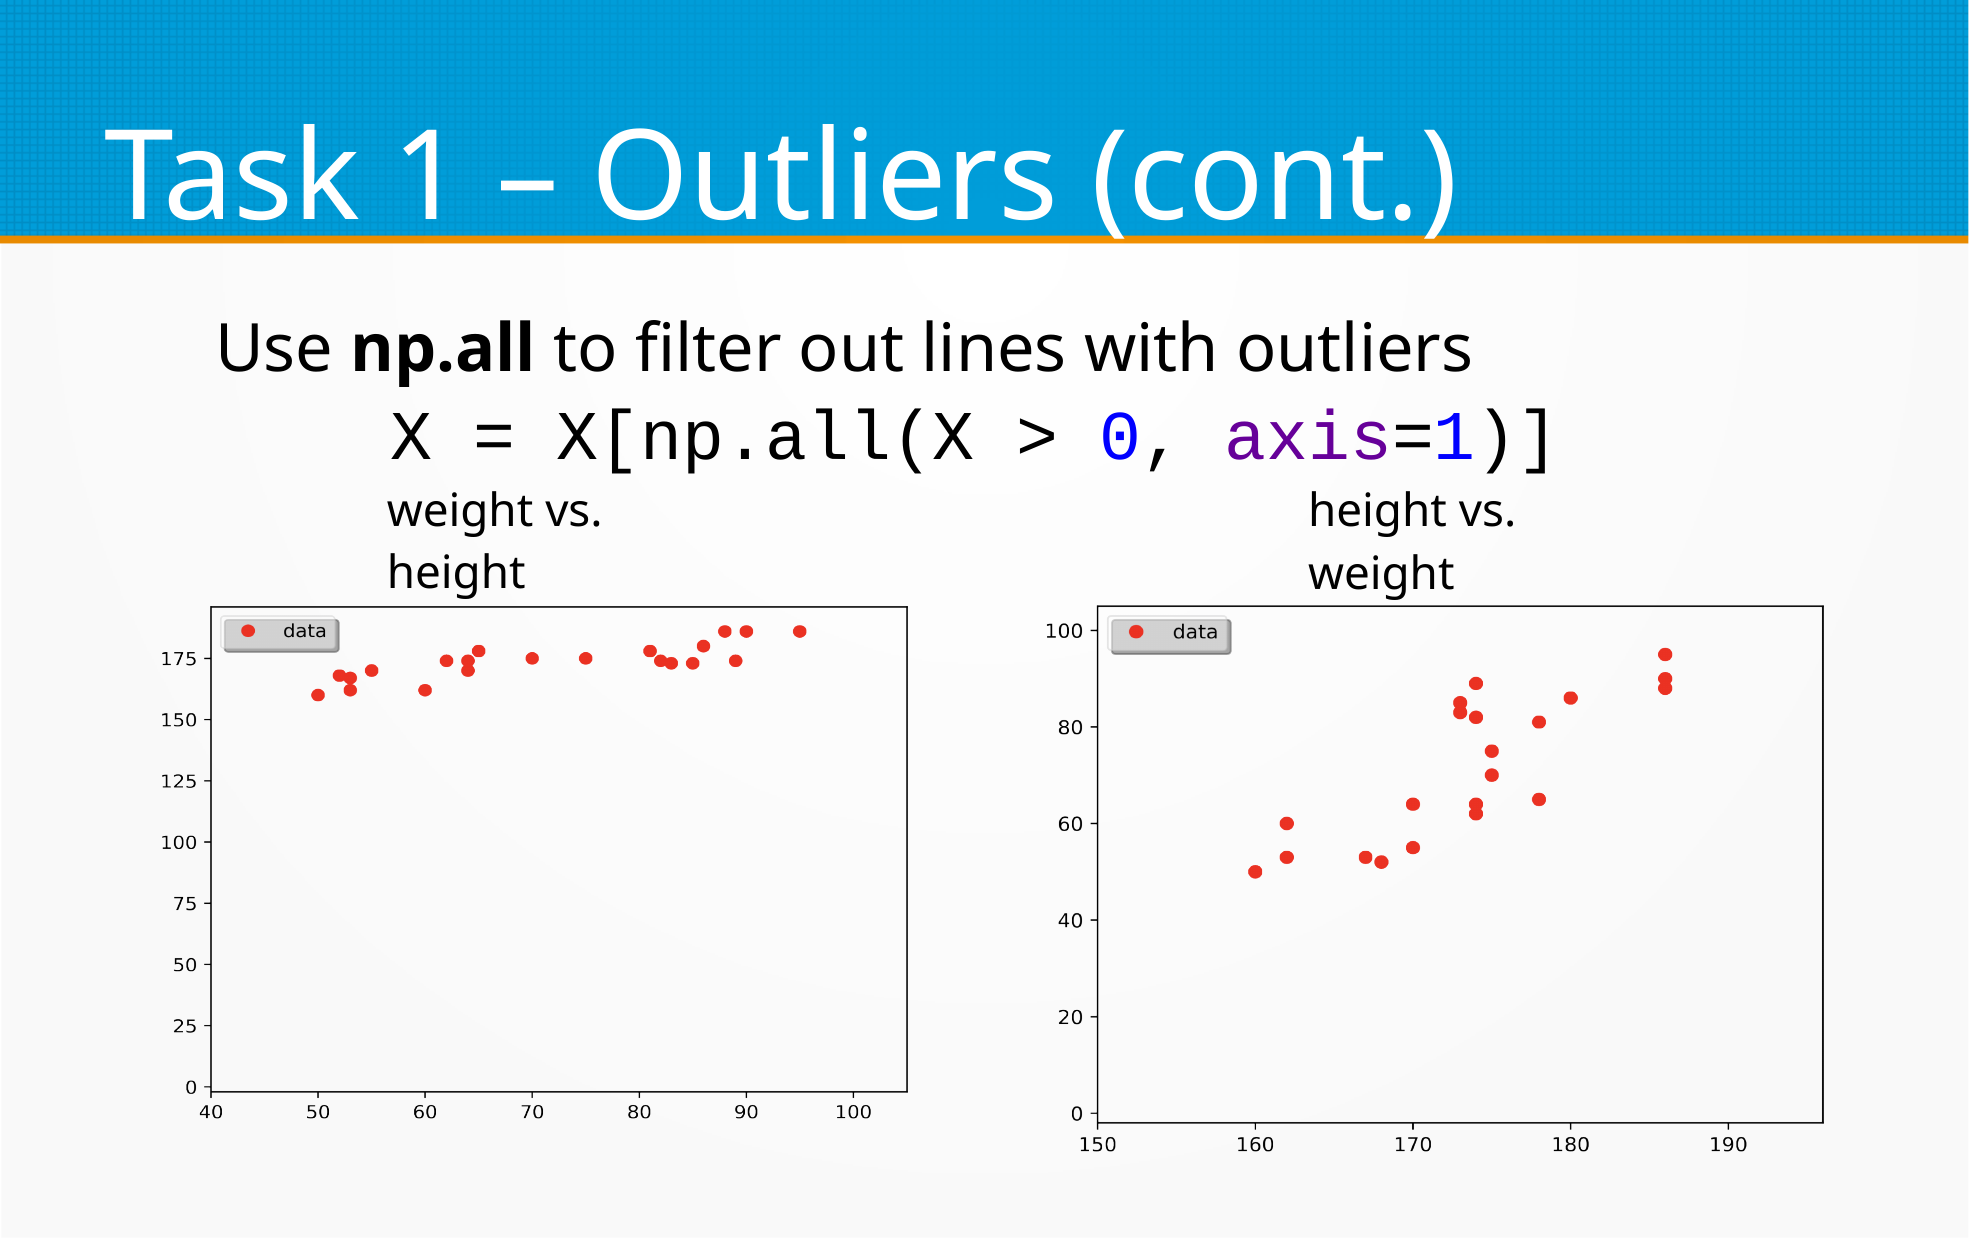

Task 1 – Outliers (cont.)
#
Use np.all to filter out lines with outliers
X = X[np.all(X > 0, axis=1)]
weight vs. height
height vs. weight